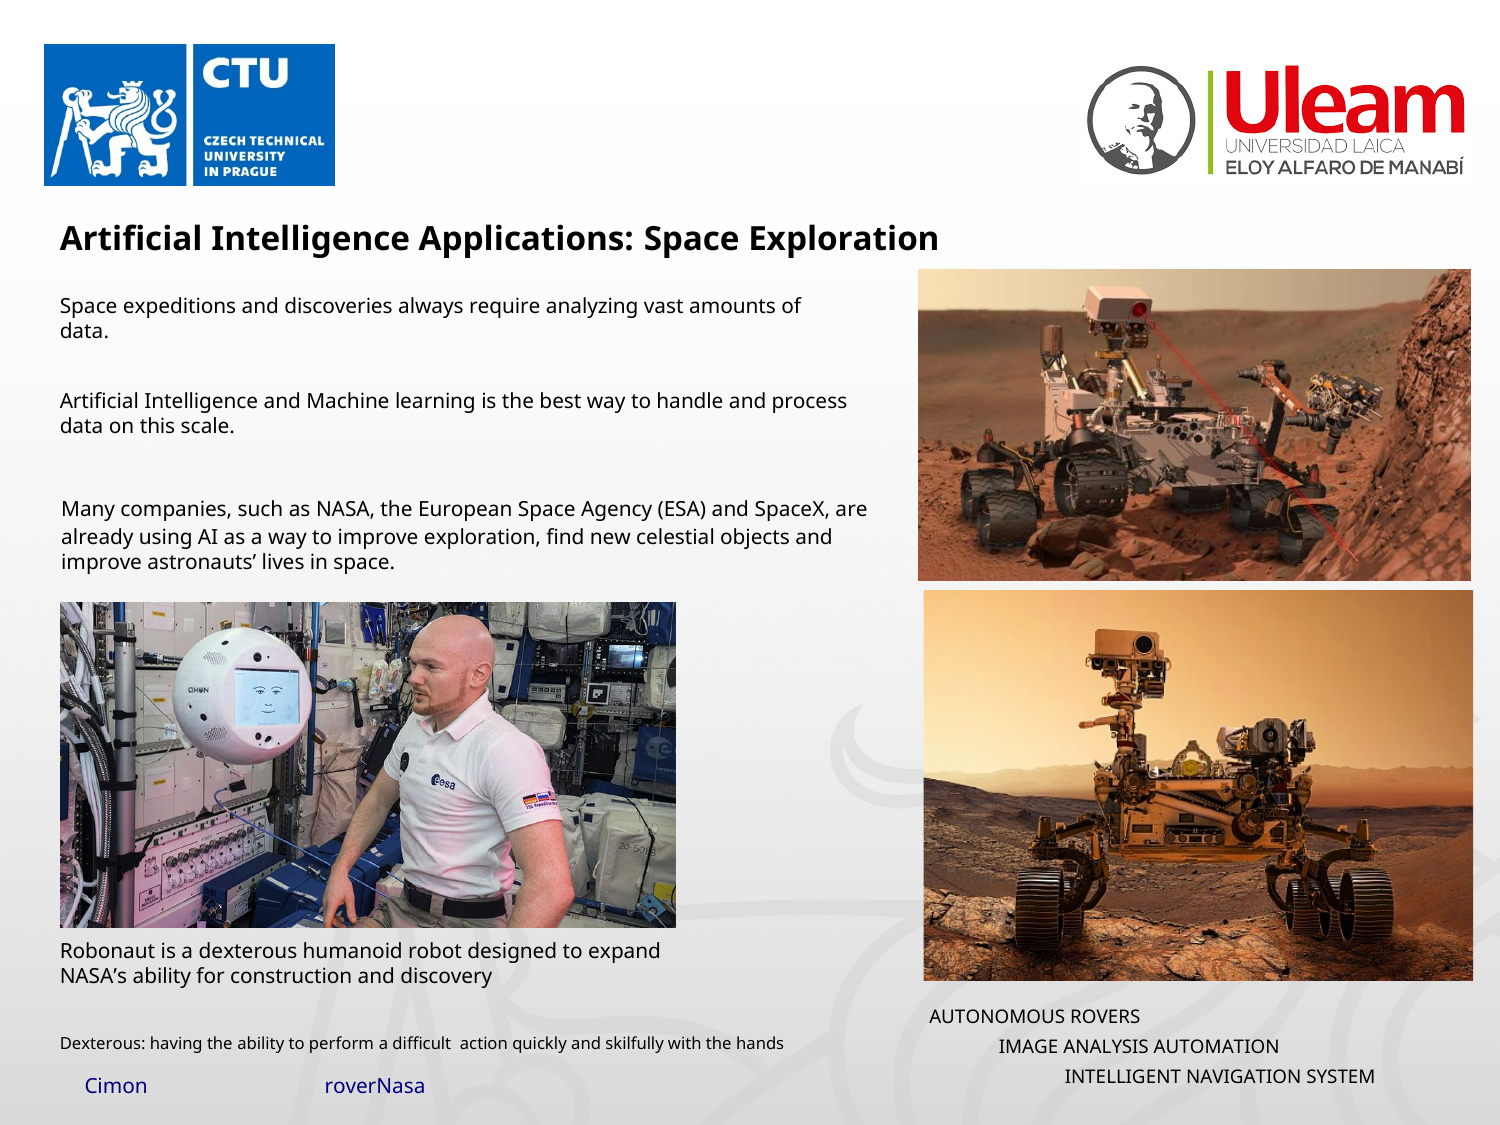

Artificial Intelligence Applications: Space Exploration
Space expeditions and discoveries always require analyzing vast amounts of data.
Artificial Intelligence and Machine learning is the best way to handle and process data on this scale.
Many companies, such as NASA, the European Space Agency (ESA) and SpaceX, are already using AI as a way to improve exploration, find new celestial objects and improve astronauts’ lives in space.
Robonaut is a dexterous humanoid robot designed to expand NASA’s ability for construction and discovery
AUTONOMOUS ROVERS
Dexterous: having the ability to perform a difficult  action quickly and skilfully with the hands
IMAGE ANALYSIS AUTOMATION
INTELLIGENT NAVIGATION SYSTEM
Cimon
roverNasa